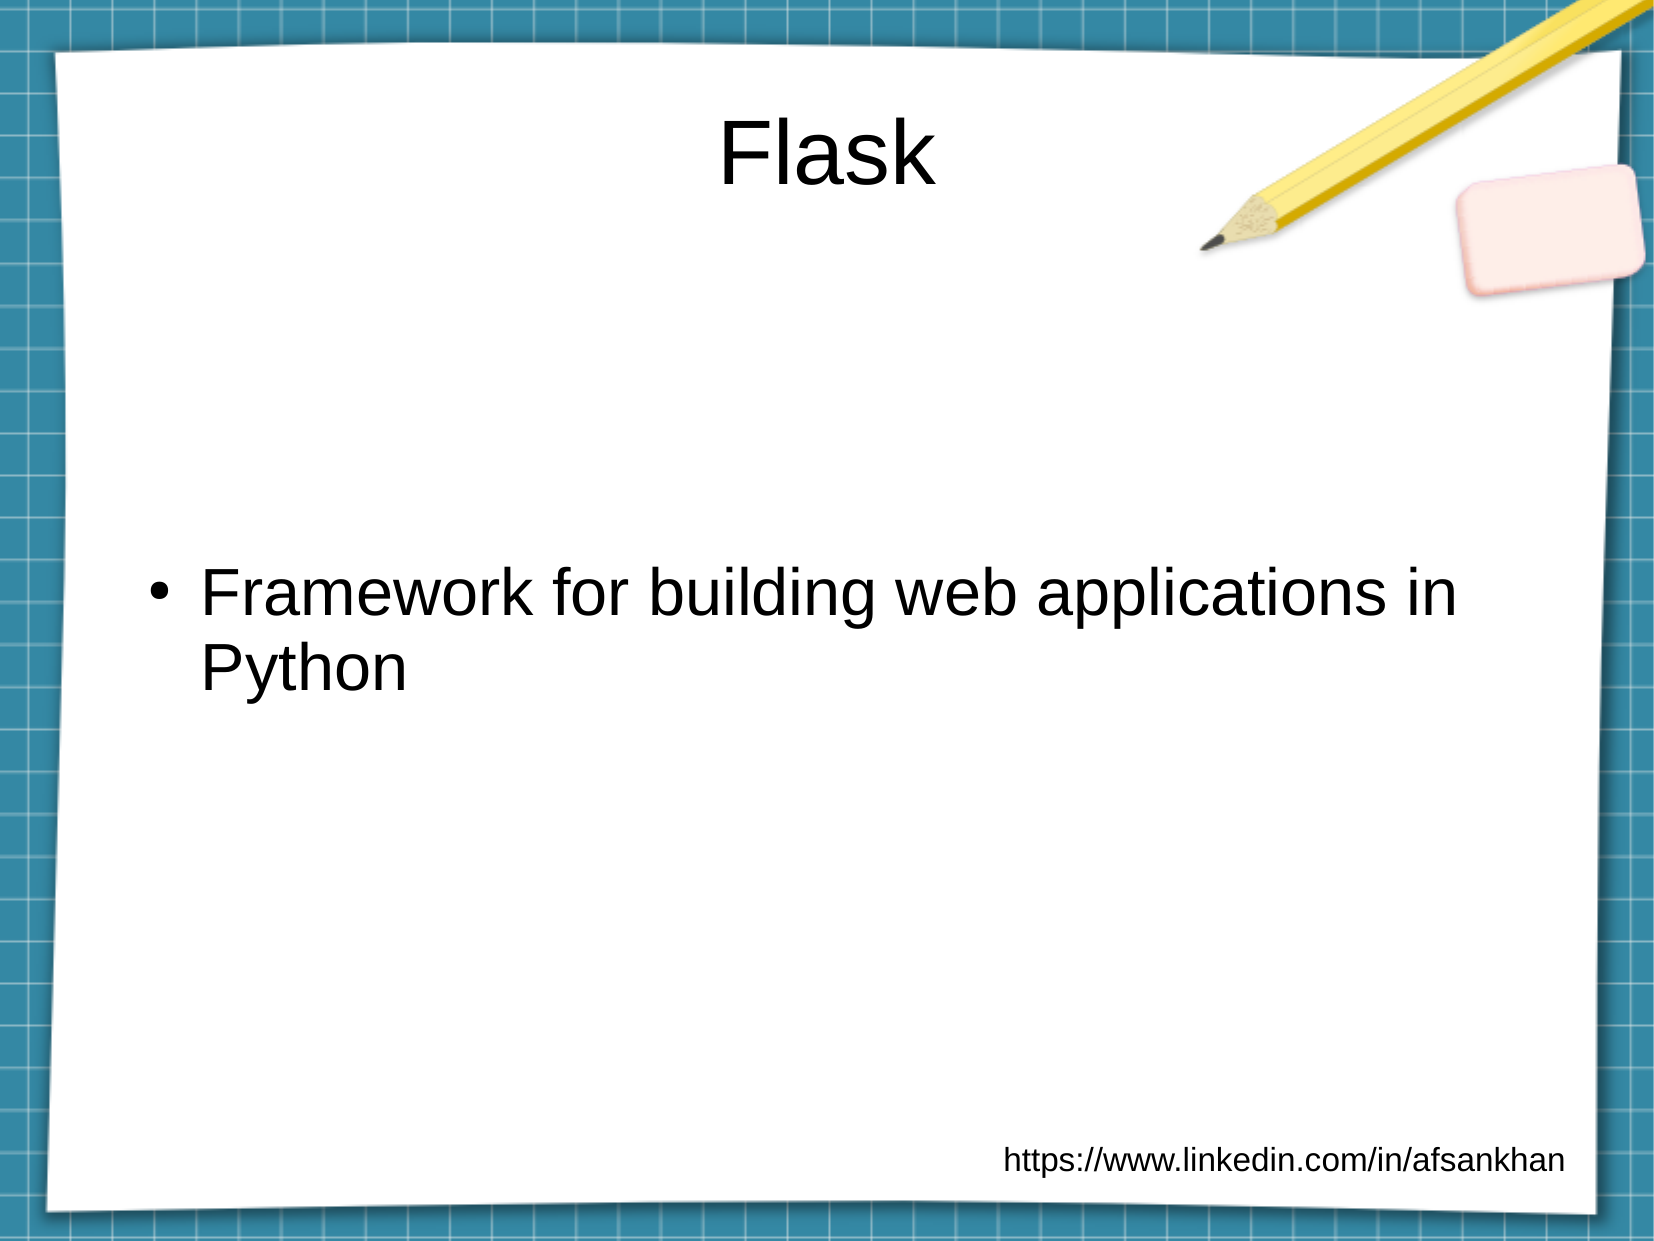

# Flask
Framework for building web applications in Python
https://www.linkedin.com/in/afsankhan